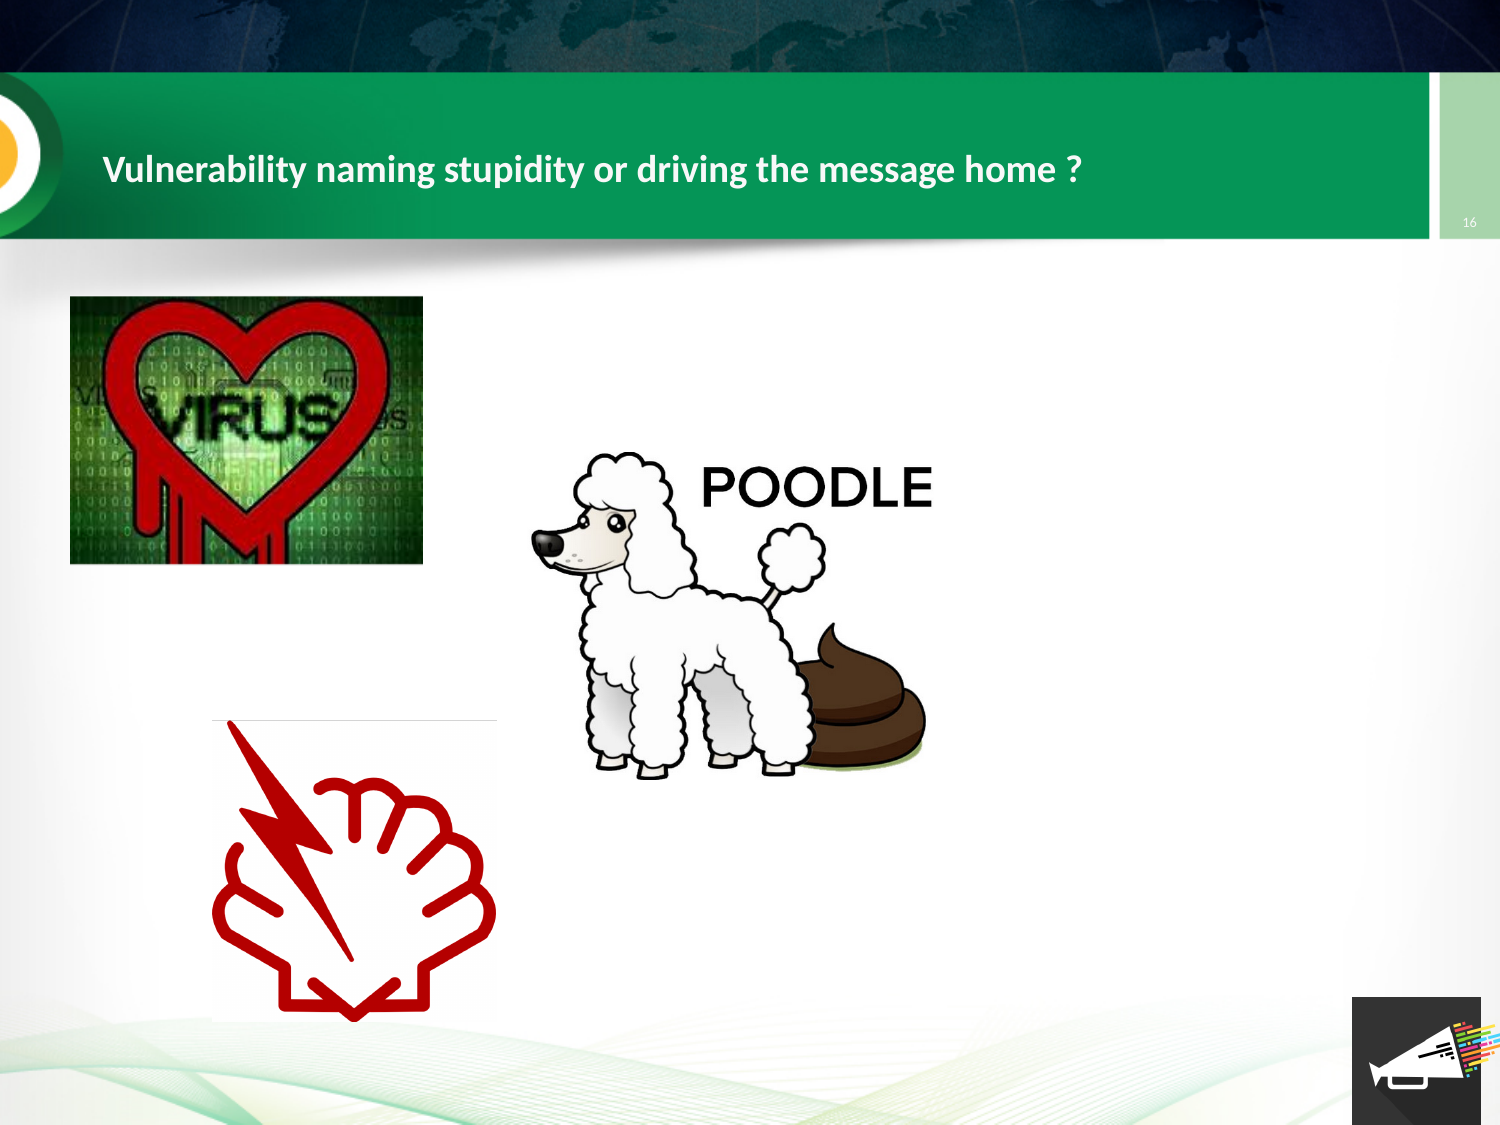

# Vulnerability naming stupidity or driving the message home ?